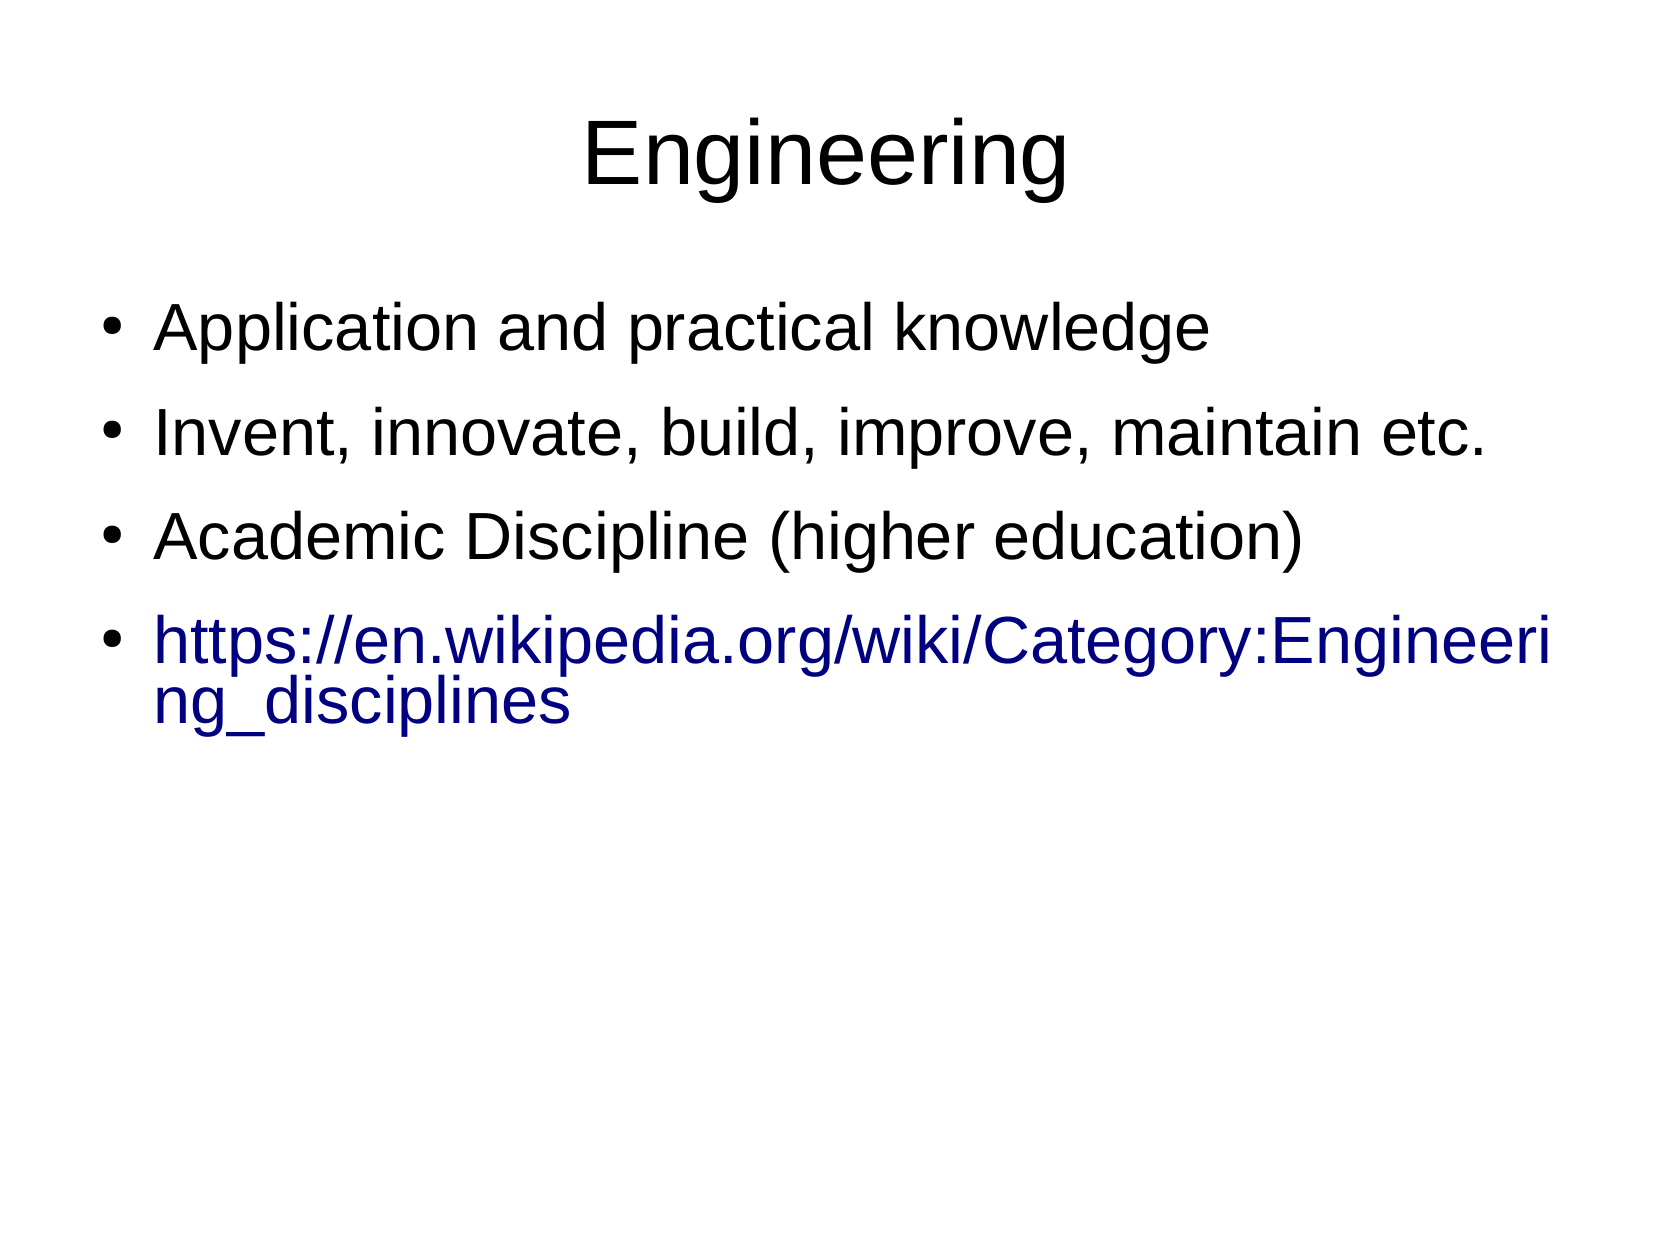

# Engineering
Application and practical knowledge
Invent, innovate, build, improve, maintain etc.
Academic Discipline (higher education)
https://en.wikipedia.org/wiki/Category:Engineering_disciplines